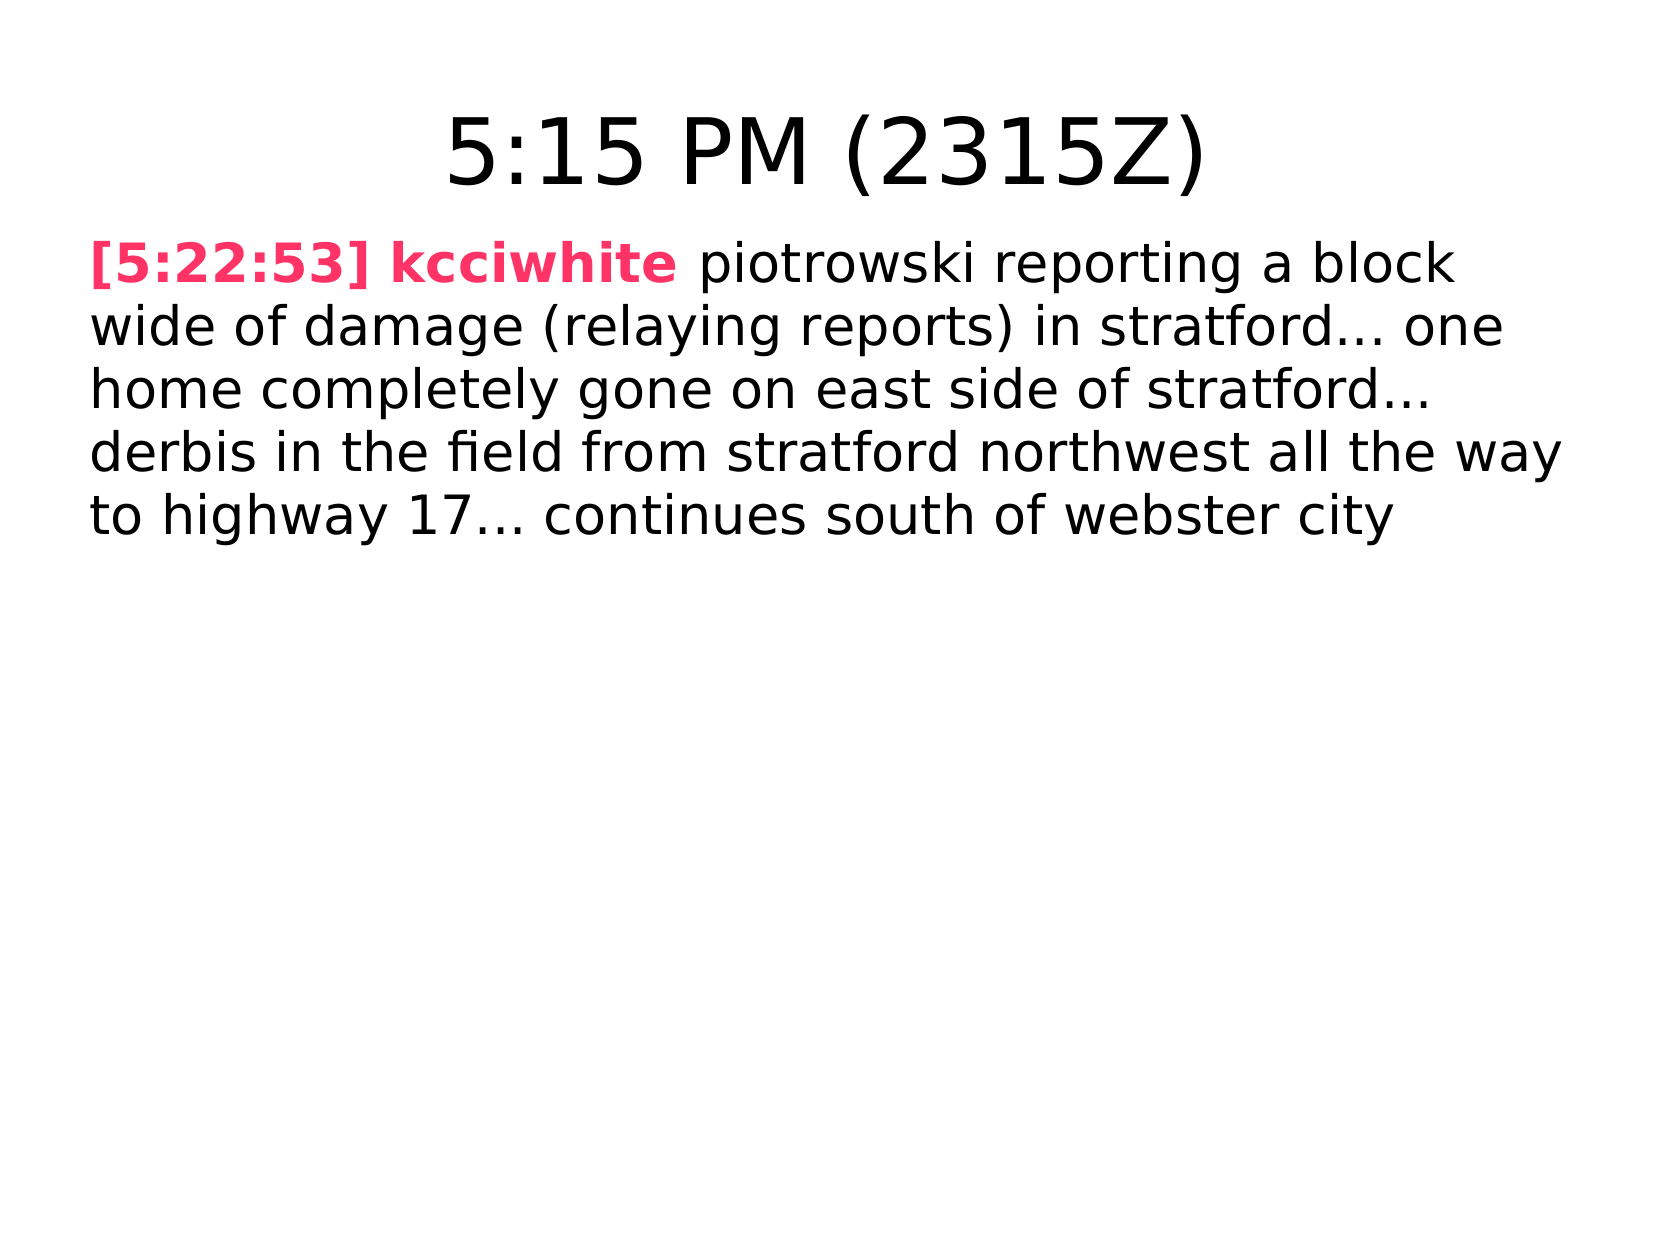

# 5:15 PM (2315Z)
[5:22:53] kcciwhite piotrowski reporting a block wide of damage (relaying reports) in stratford... one home completely gone on east side of stratford... derbis in the field from stratford northwest all the way to highway 17... continues south of webster city